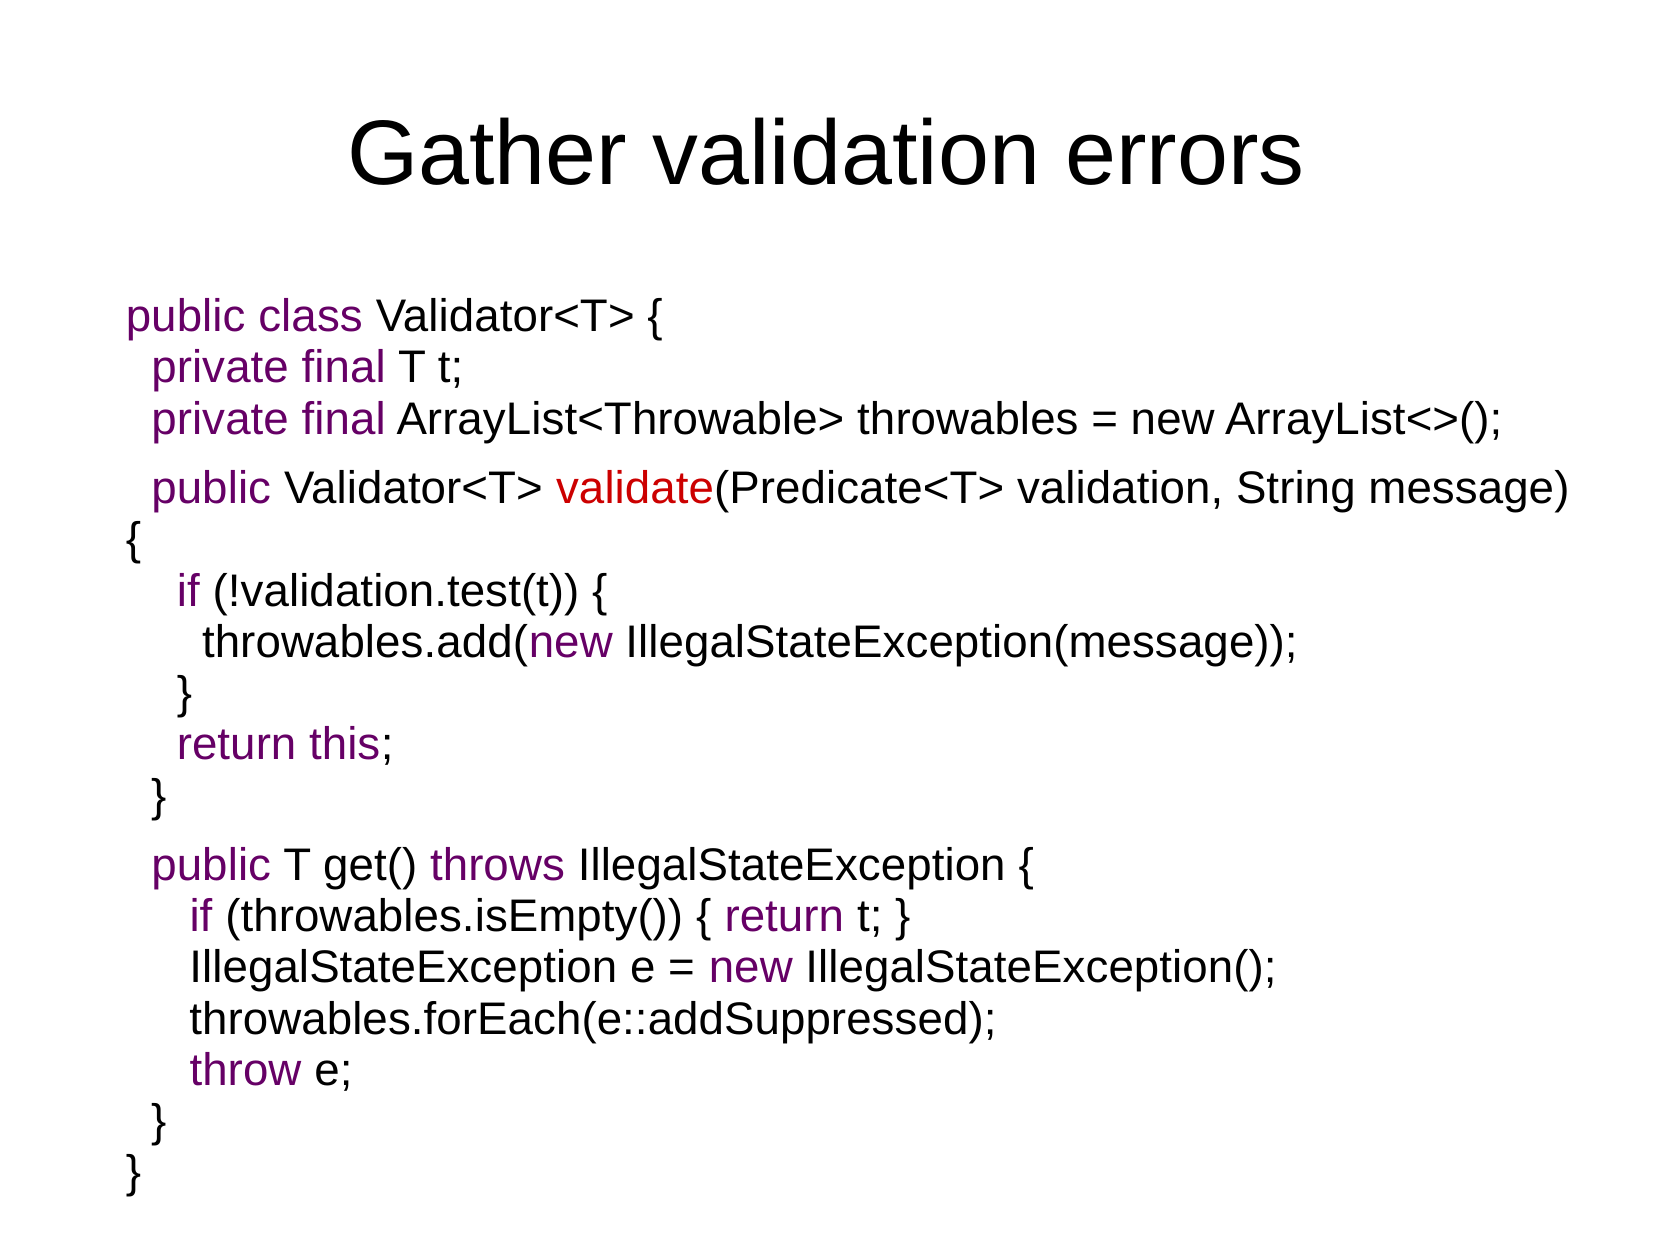

# Gather validation errors
public class Validator<T> {
 private final T t;
 private final ArrayList<Throwable> throwables = new ArrayList<>();
 public Validator<T> validate(Predicate<T> validation, String message) {
 if (!validation.test(t)) {
 throwables.add(new IllegalStateException(message));
 }
 return this;
 }
 public T get() throws IllegalStateException {
 if (throwables.isEmpty()) { return t; }
 IllegalStateException e = new IllegalStateException();
 throwables.forEach(e::addSuppressed);
 throw e;
 }
}